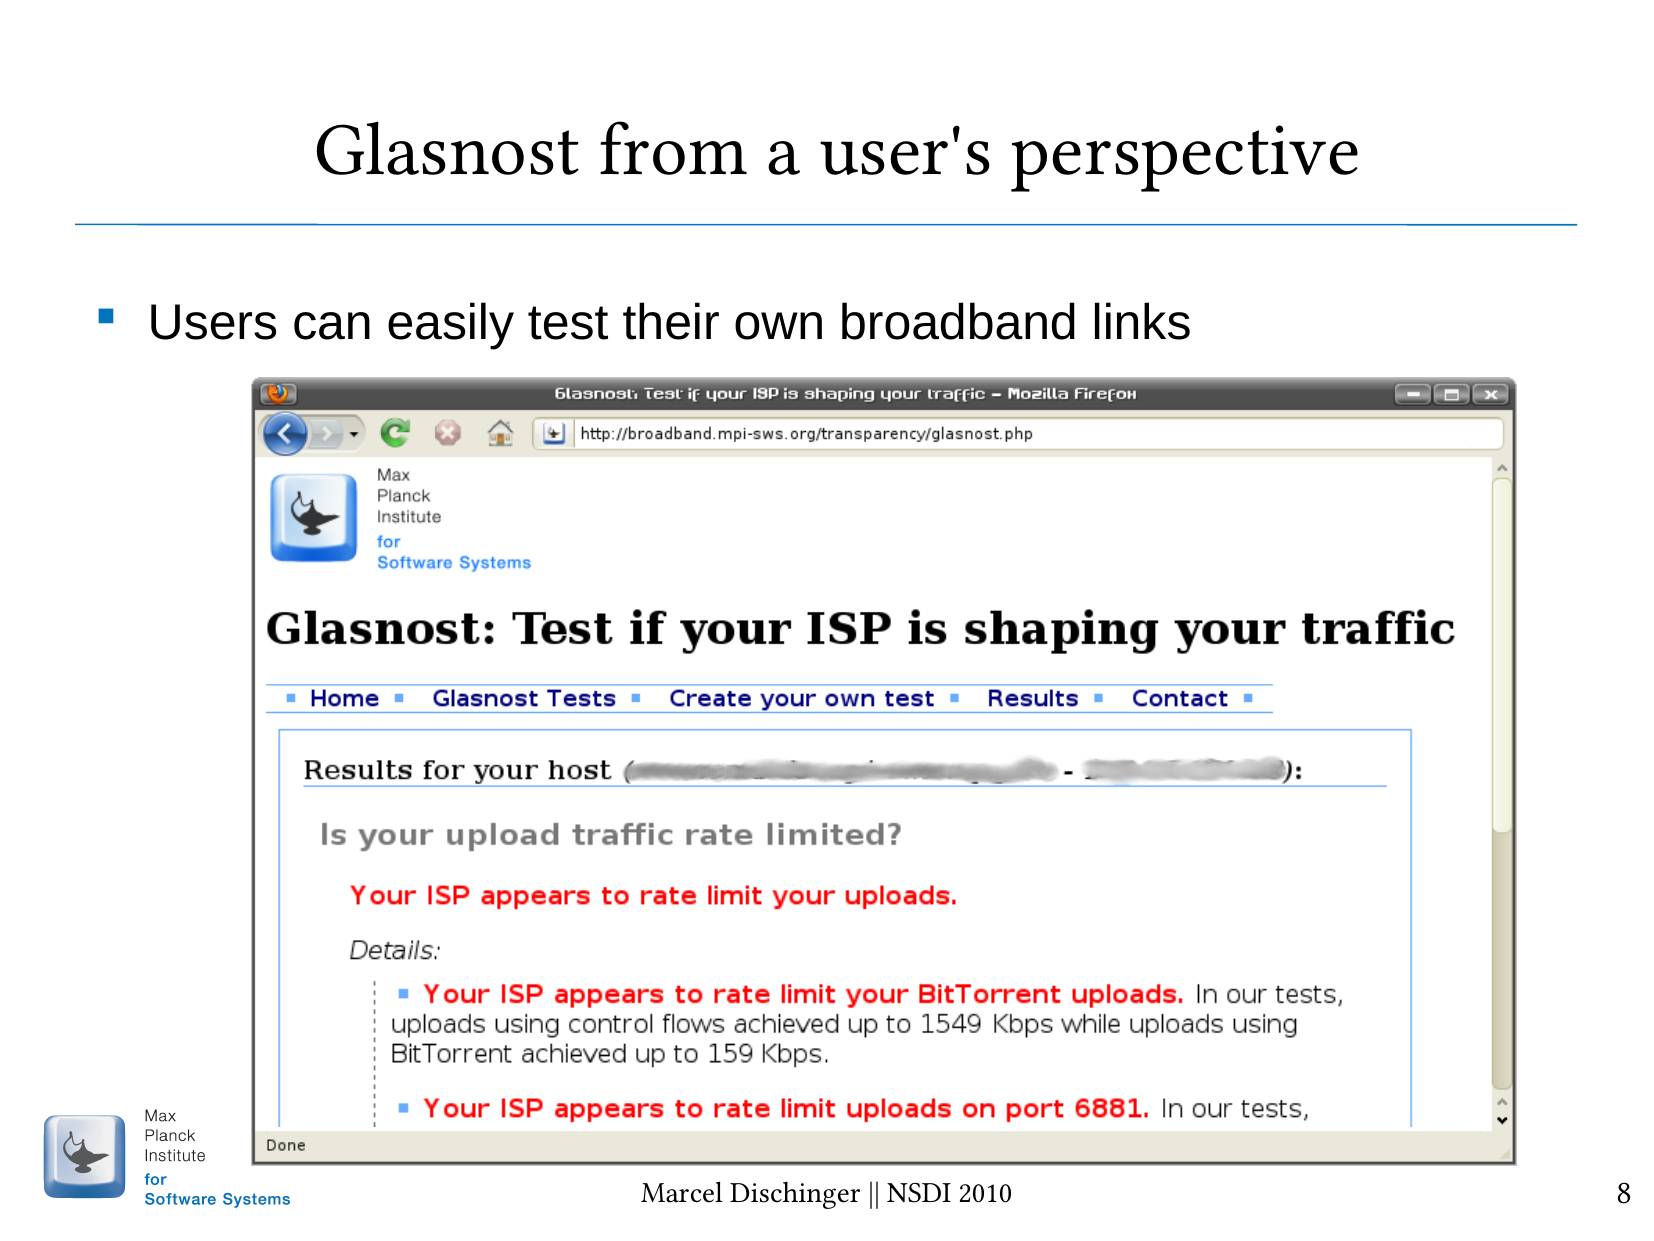

# Glasnost from a user's perspective
Users can easily test their own broadband links